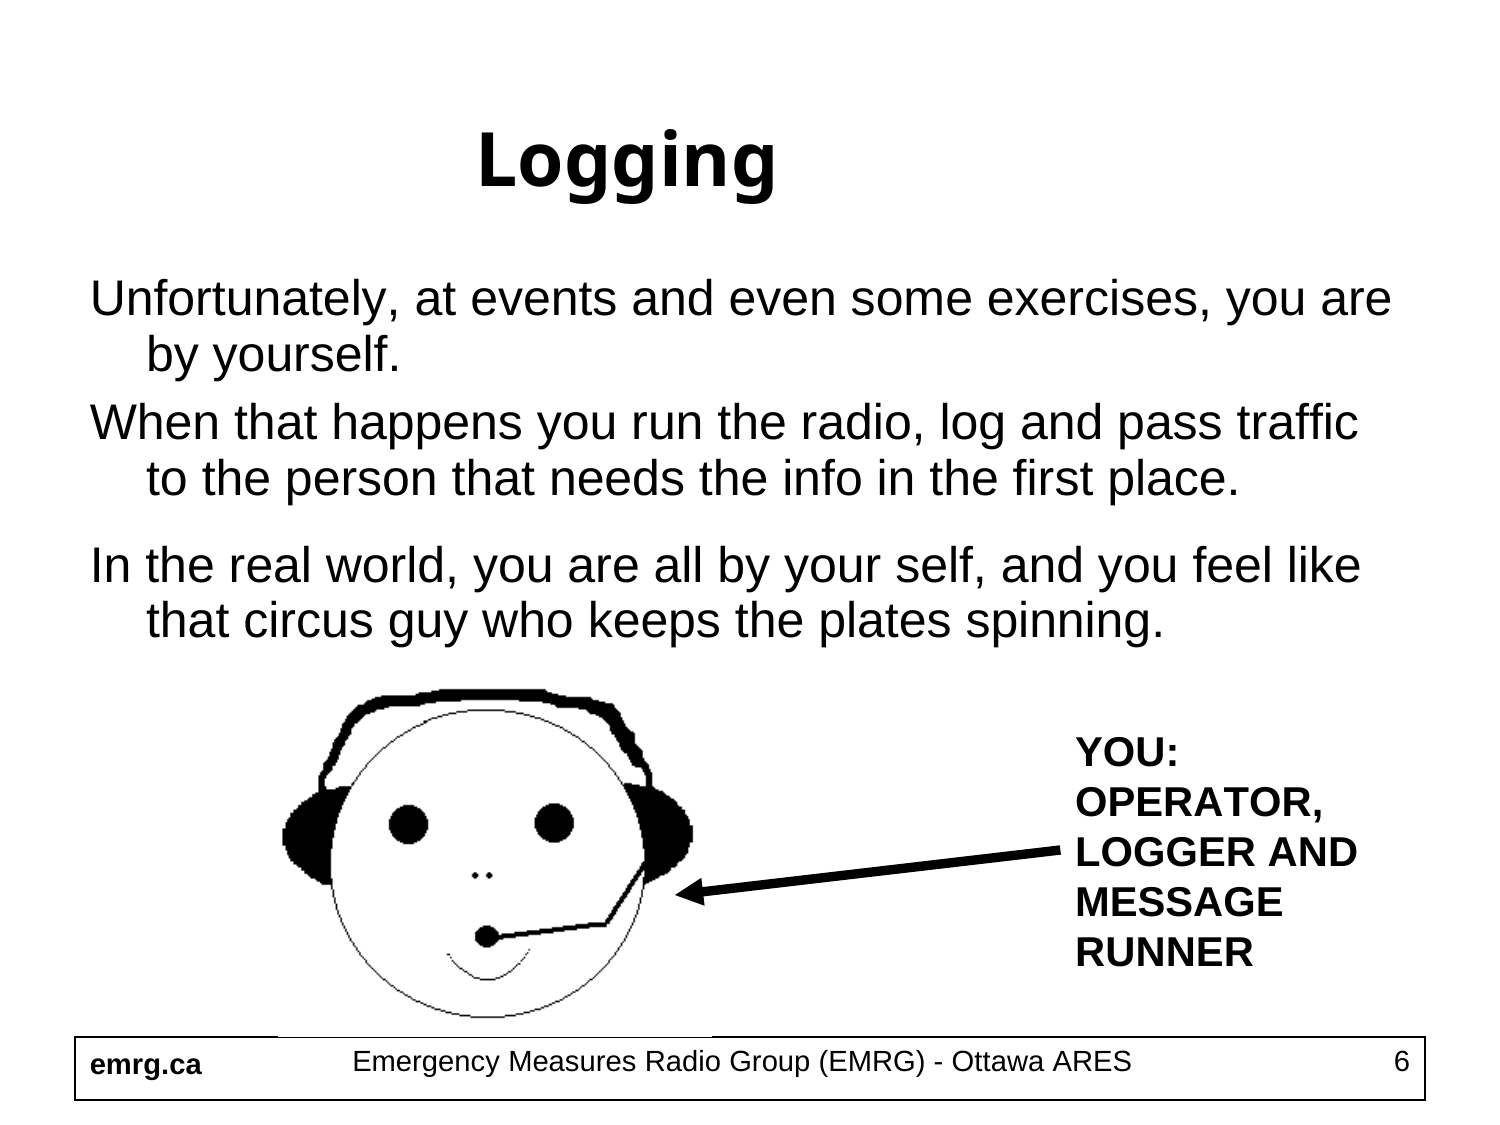

Logging
# Unfortunately, at events and even some exercises, you are by yourself.
When that happens you run the radio, log and pass traffic to the person that needs the info in the first place.
In the real world, you are all by your self, and you feel like that circus guy who keeps the plates spinning.
YOU: OPERATOR, LOGGER AND MESSAGE RUNNER
Emergency Measures Radio Group (EMRG) - Ottawa ARES
6